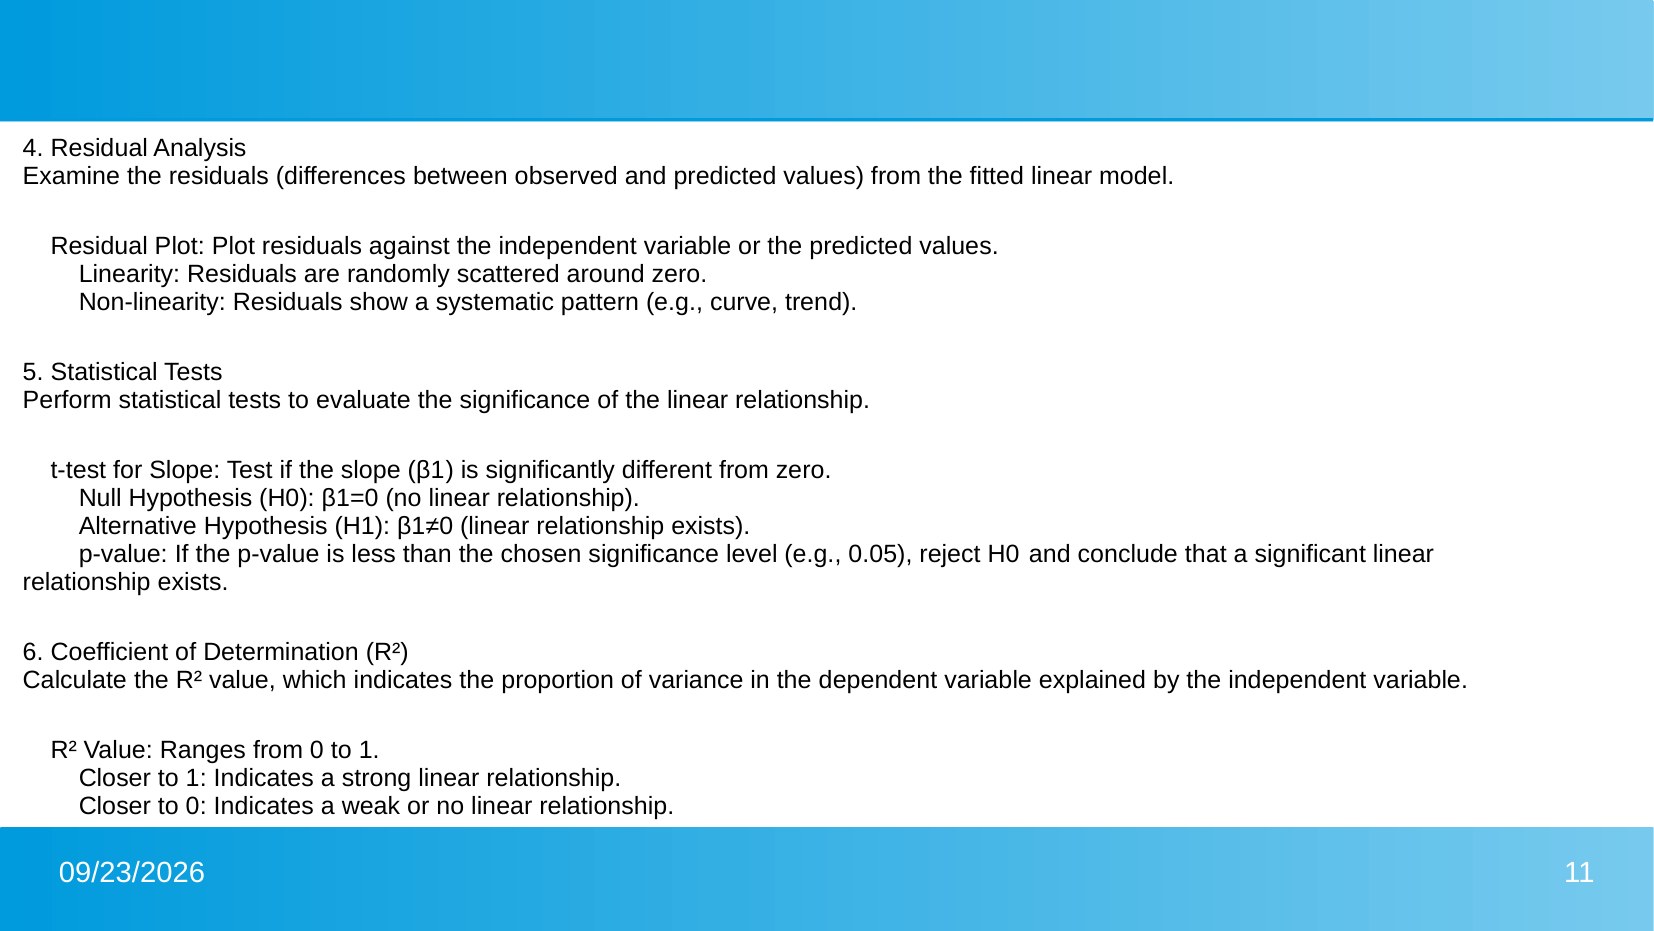

#
4. Residual Analysis
Examine the residuals (differences between observed and predicted values) from the fitted linear model.
 Residual Plot: Plot residuals against the independent variable or the predicted values.
 Linearity: Residuals are randomly scattered around zero.
 Non-linearity: Residuals show a systematic pattern (e.g., curve, trend).
5. Statistical Tests
Perform statistical tests to evaluate the significance of the linear relationship.
 t-test for Slope: Test if the slope (β1​) is significantly different from zero.
 Null Hypothesis (H0): β1=0 (no linear relationship).
 Alternative Hypothesis (H1): β1≠0 (linear relationship exists).
 p-value: If the p-value is less than the chosen significance level (e.g., 0.05), reject H0​ and conclude that a significant linear relationship exists.
6. Coefficient of Determination (R²)
Calculate the R² value, which indicates the proportion of variance in the dependent variable explained by the independent variable.
 R² Value: Ranges from 0 to 1.
 Closer to 1: Indicates a strong linear relationship.
 Closer to 0: Indicates a weak or no linear relationship.
11